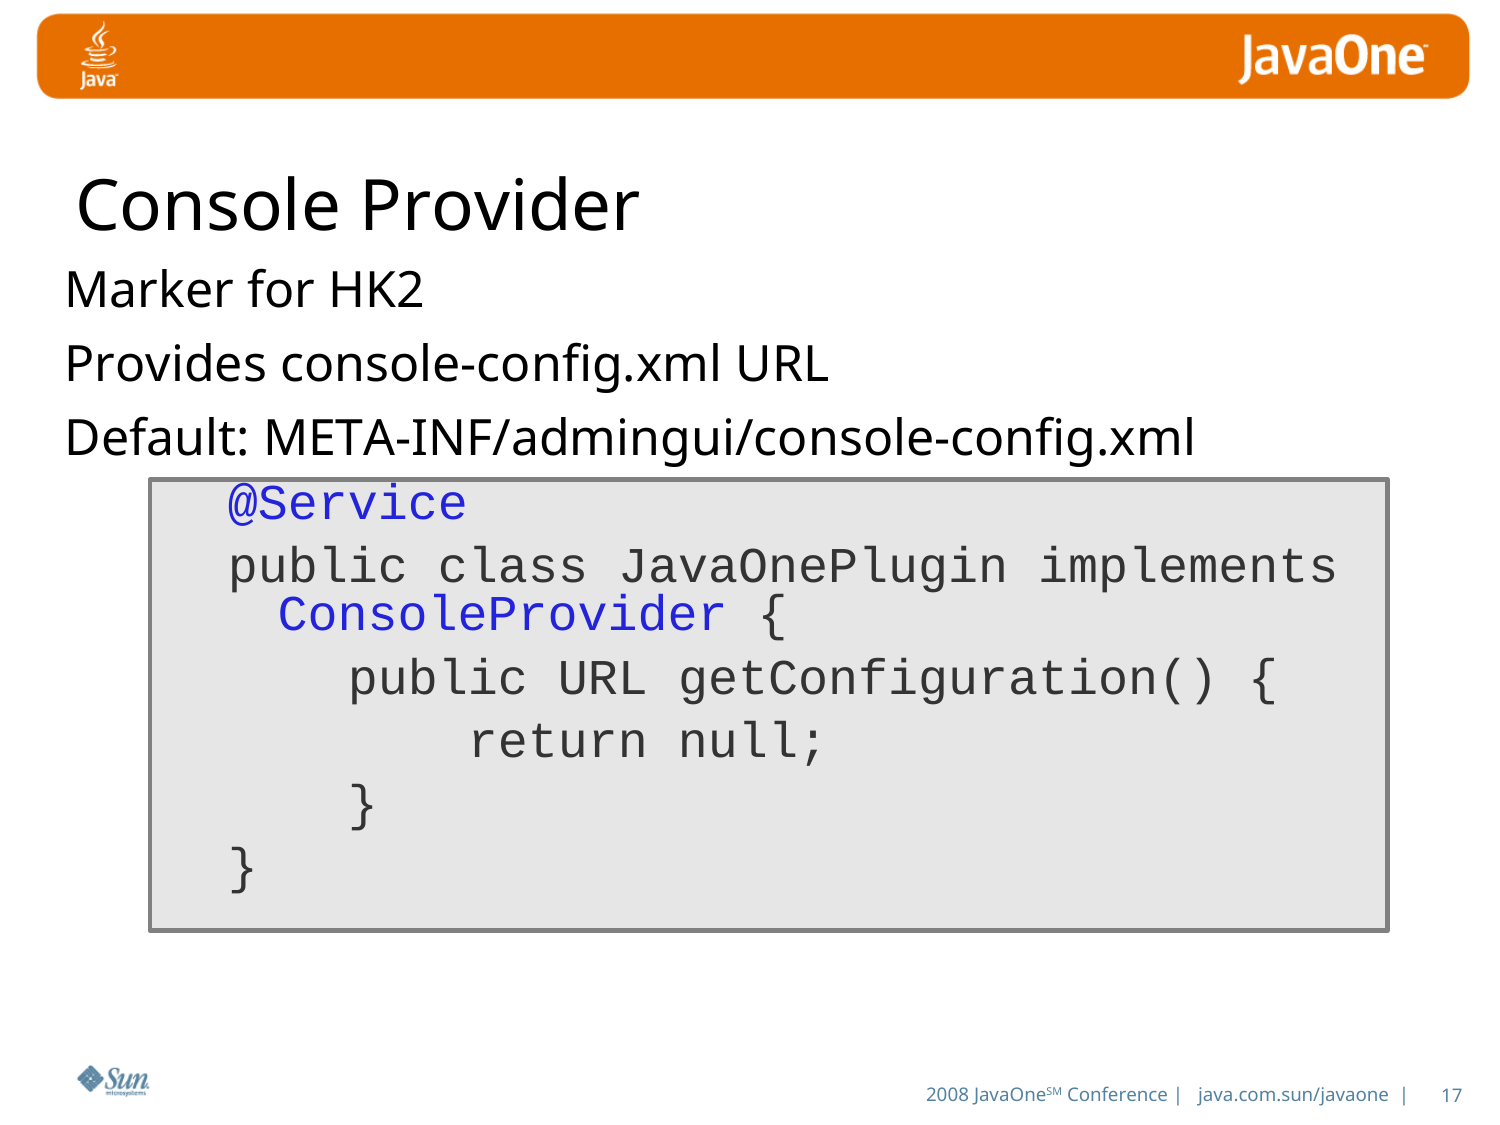

# Console Provider
Marker for HK2
Provides console-config.xml URL
Default: META-INF/admingui/console-config.xml
@Service
public class JavaOnePlugin implements ConsoleProvider {
 public URL getConfiguration() {
 return null;
 }
}